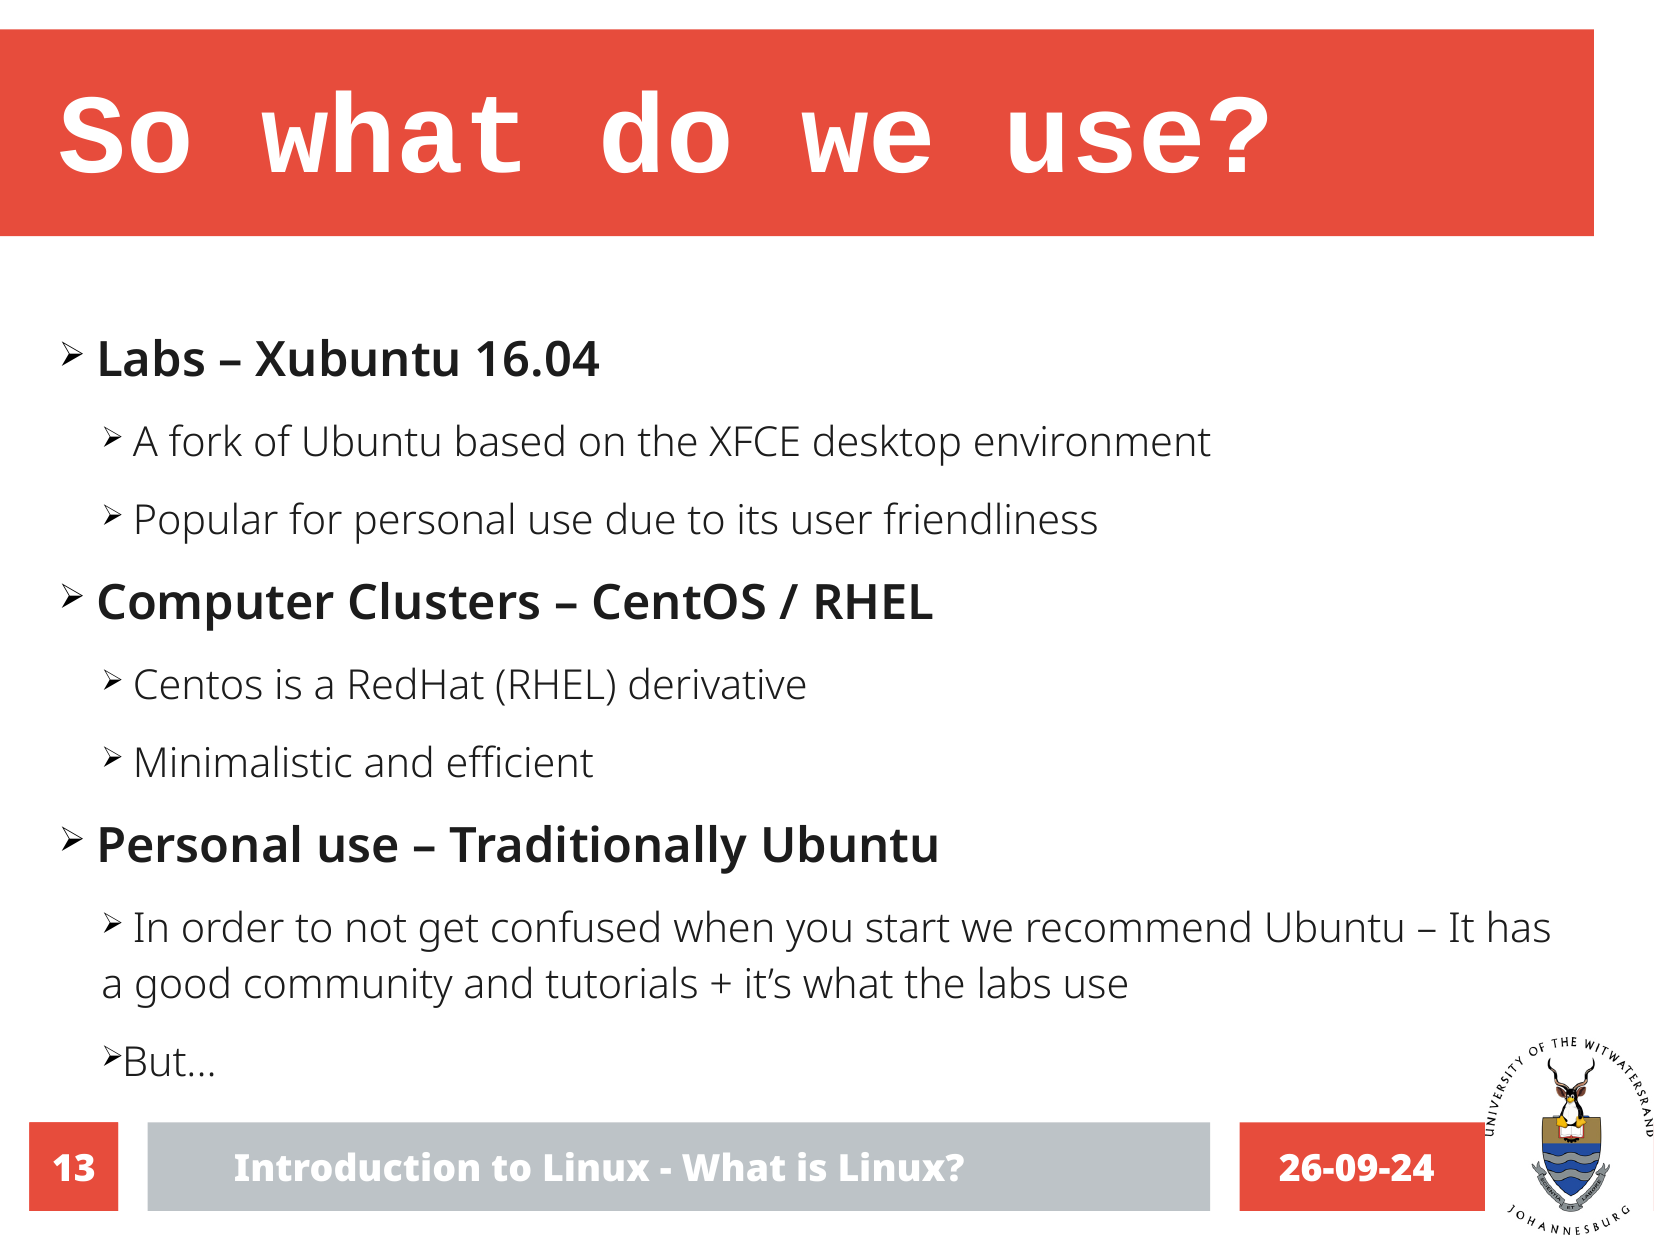

# So what do we use?
 Labs – Xubuntu 16.04
 A fork of Ubuntu based on the XFCE desktop environment
 Popular for personal use due to its user friendliness
 Computer Clusters – CentOS / RHEL
 Centos is a RedHat (RHEL) derivative
 Minimalistic and efficient
 Personal use – Traditionally Ubuntu
 In order to not get confused when you start we recommend Ubuntu – It has a good community and tutorials + it’s what the labs use
But...
13
 Introduction to Linux - What is Linux?